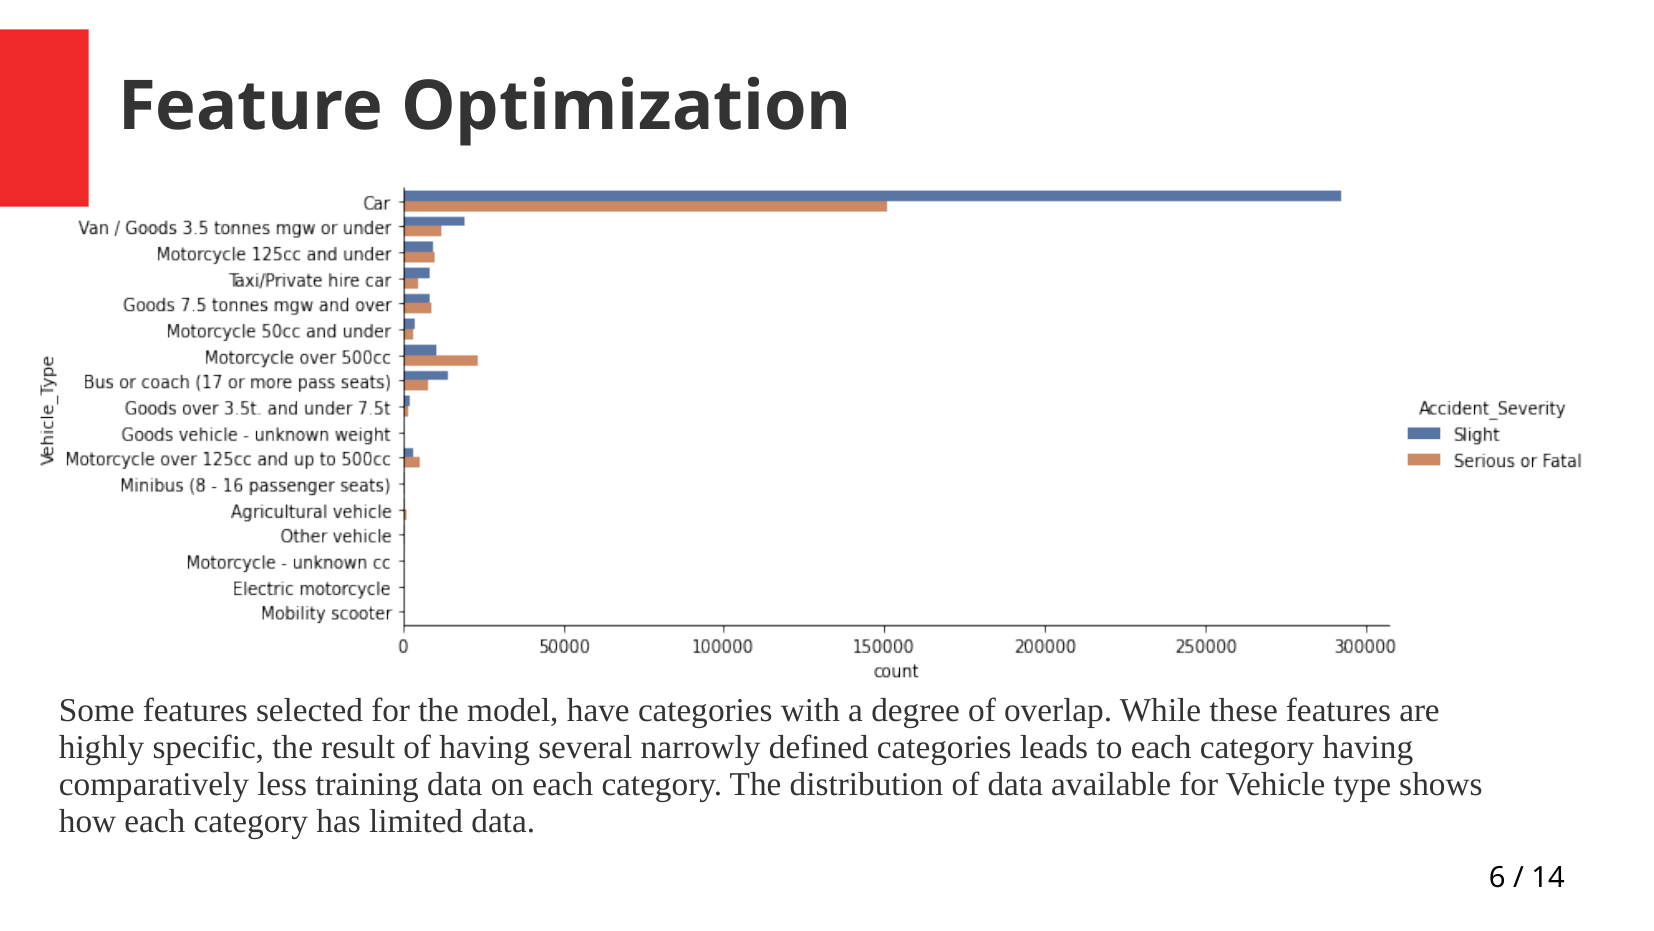

# Feature Optimization
Some features selected for the model, have categories with a degree of overlap. While these features are highly specific, the result of having several narrowly defined categories leads to each category having comparatively less training data on each category. The distribution of data available for Vehicle type shows how each category has limited data.
6